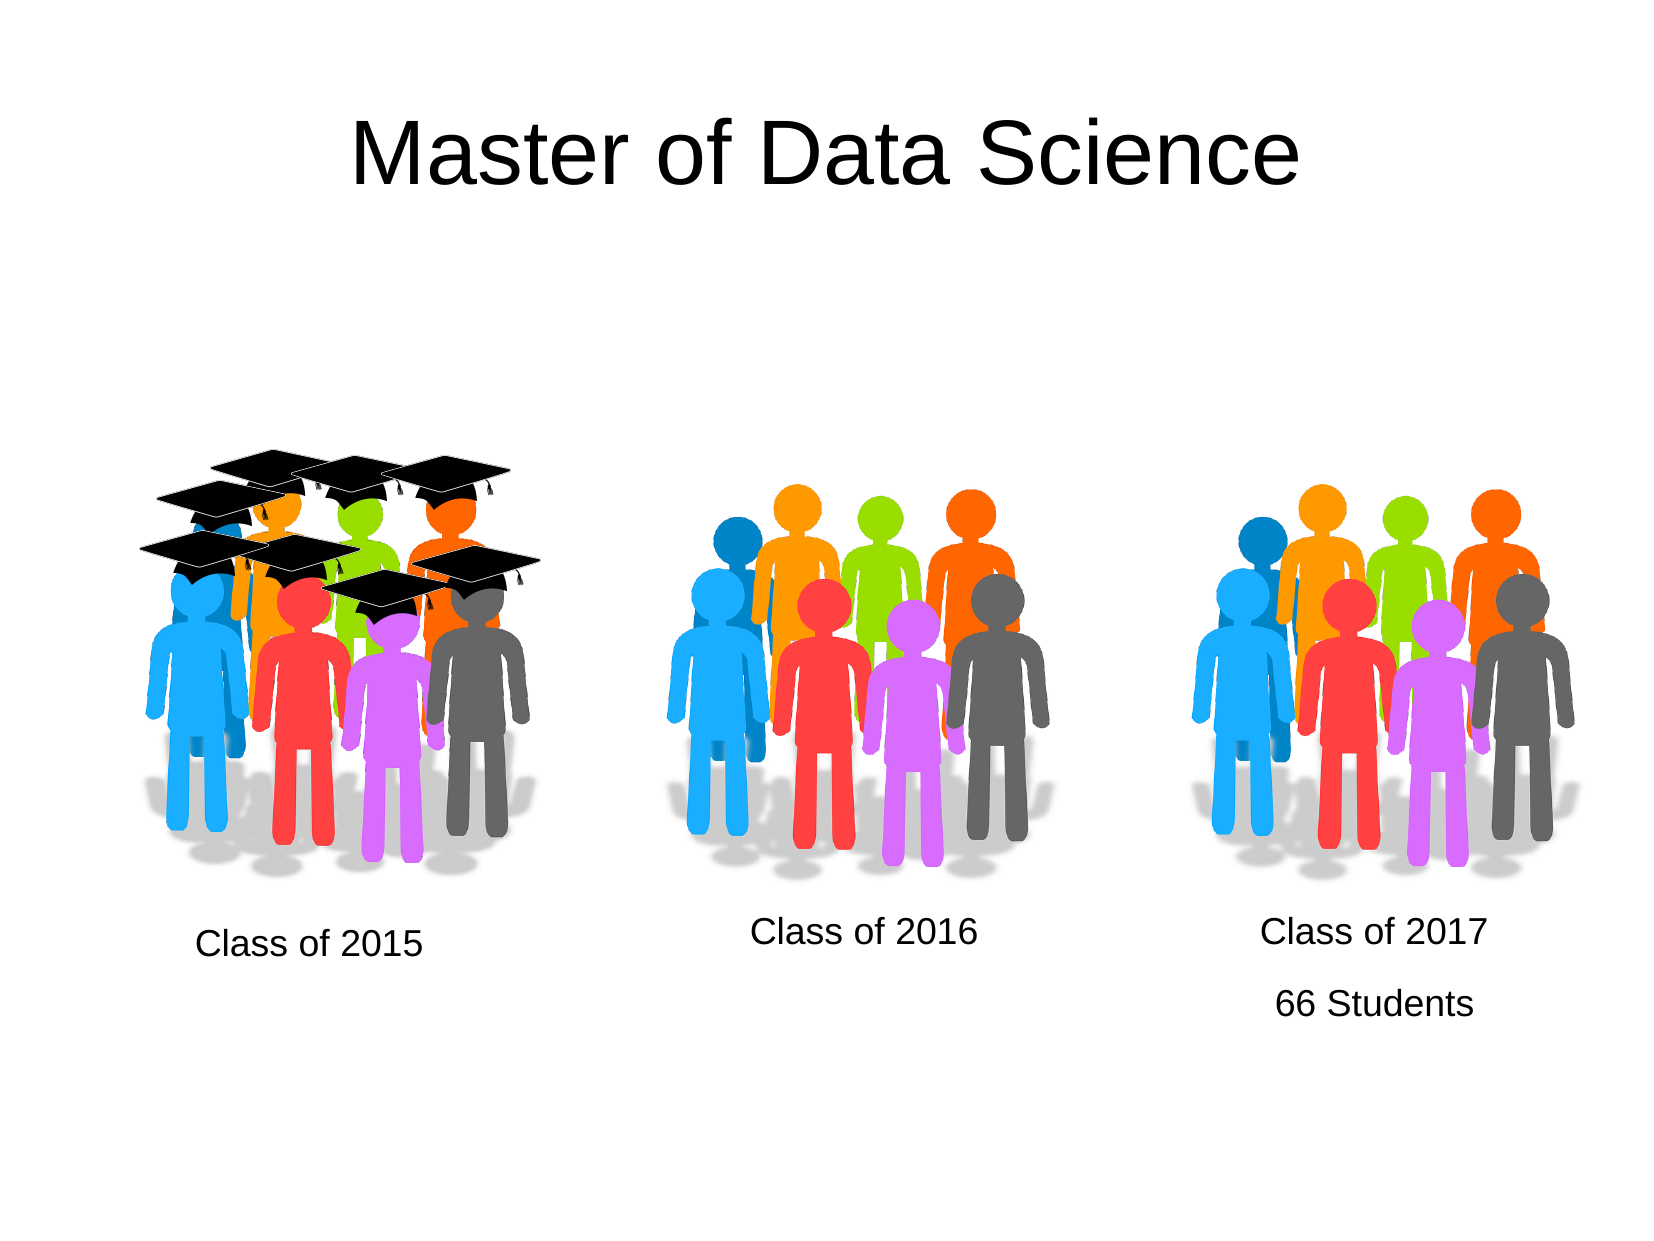

# Master of Data Science
Class of 2016
Class of 2017
Class of 2015
66 Students